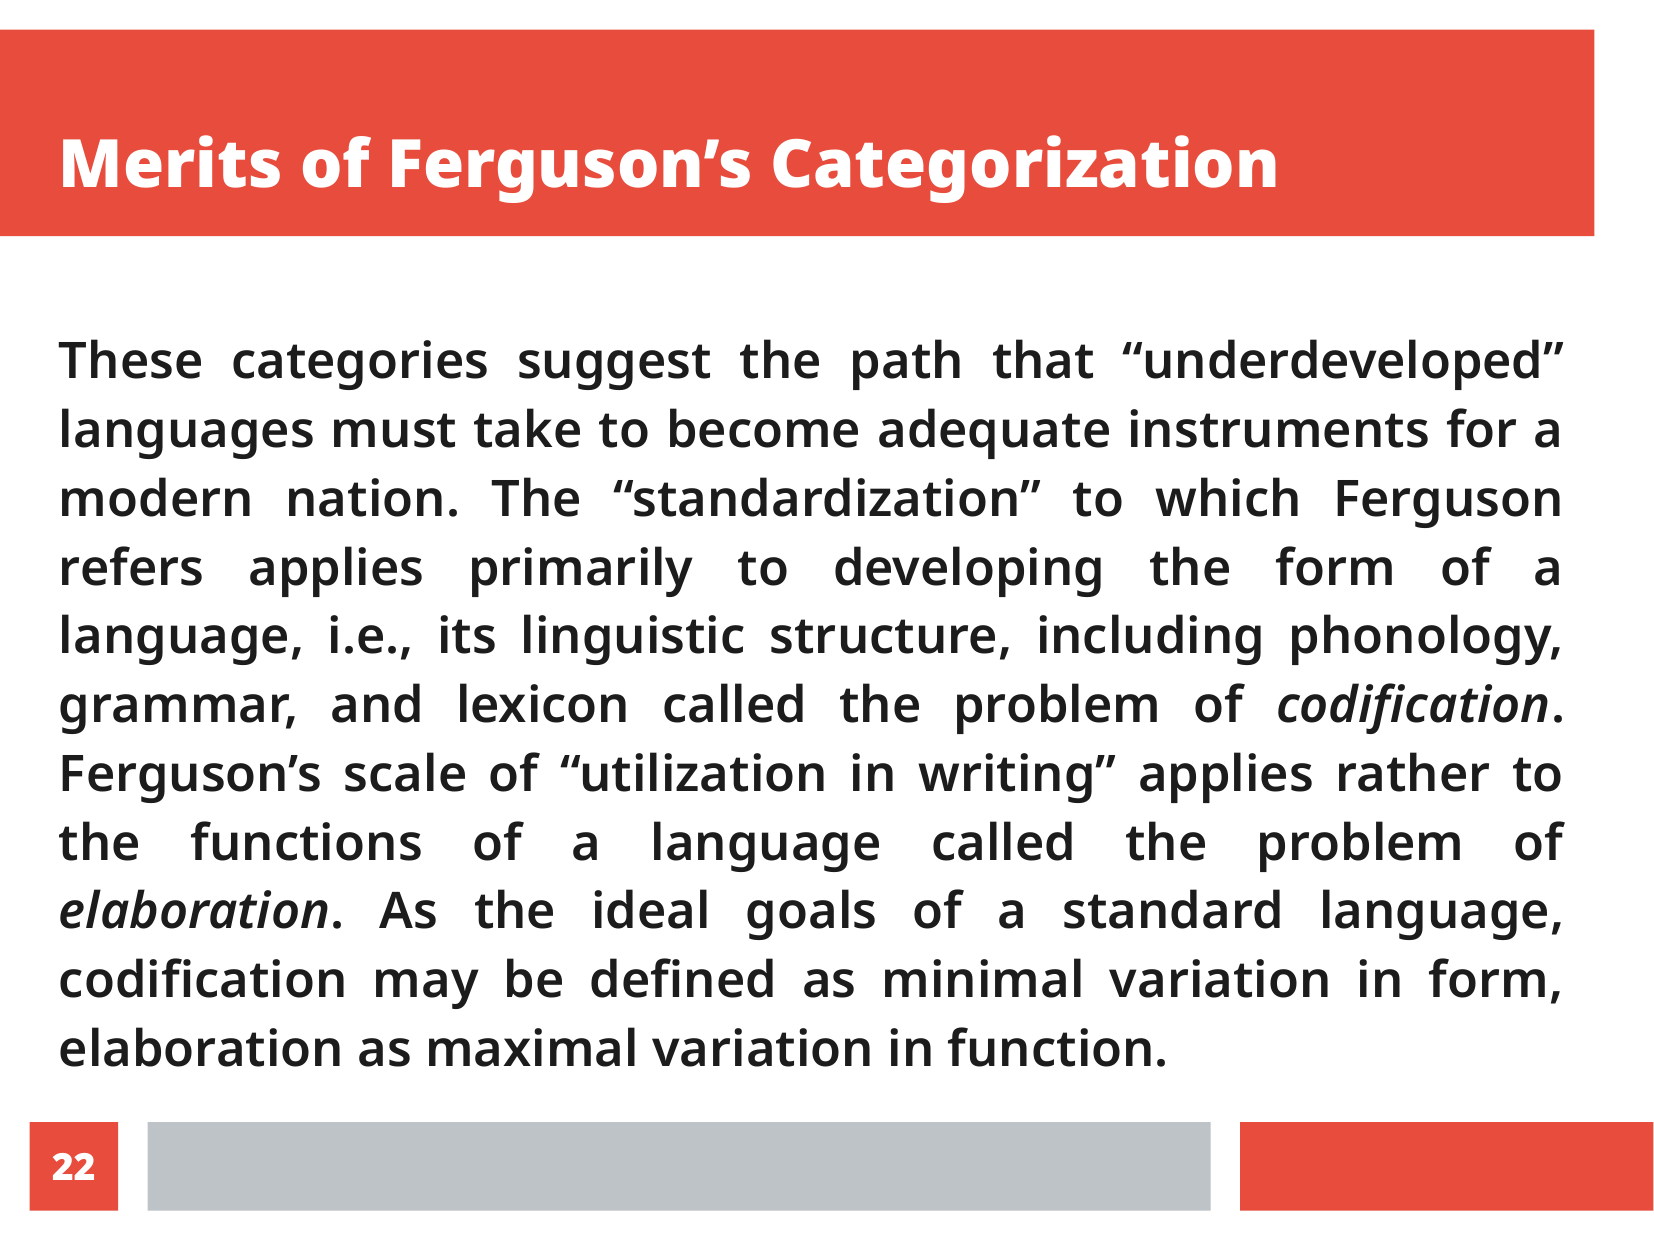

# Merits of Ferguson’s Categorization
These categories suggest the path that “underdeveloped” languages must take to become adequate instruments for a modern nation. The “standardization” to which Ferguson refers applies primarily to developing the form of a language, i.e., its linguistic structure, including phonology, grammar, and lexicon called the problem of codification. Ferguson’s scale of “utilization in writing” applies rather to the functions of a language called the problem of elaboration. As the ideal goals of a standard language, codification may be defined as minimal variation in form, elaboration as maximal variation in function.
22